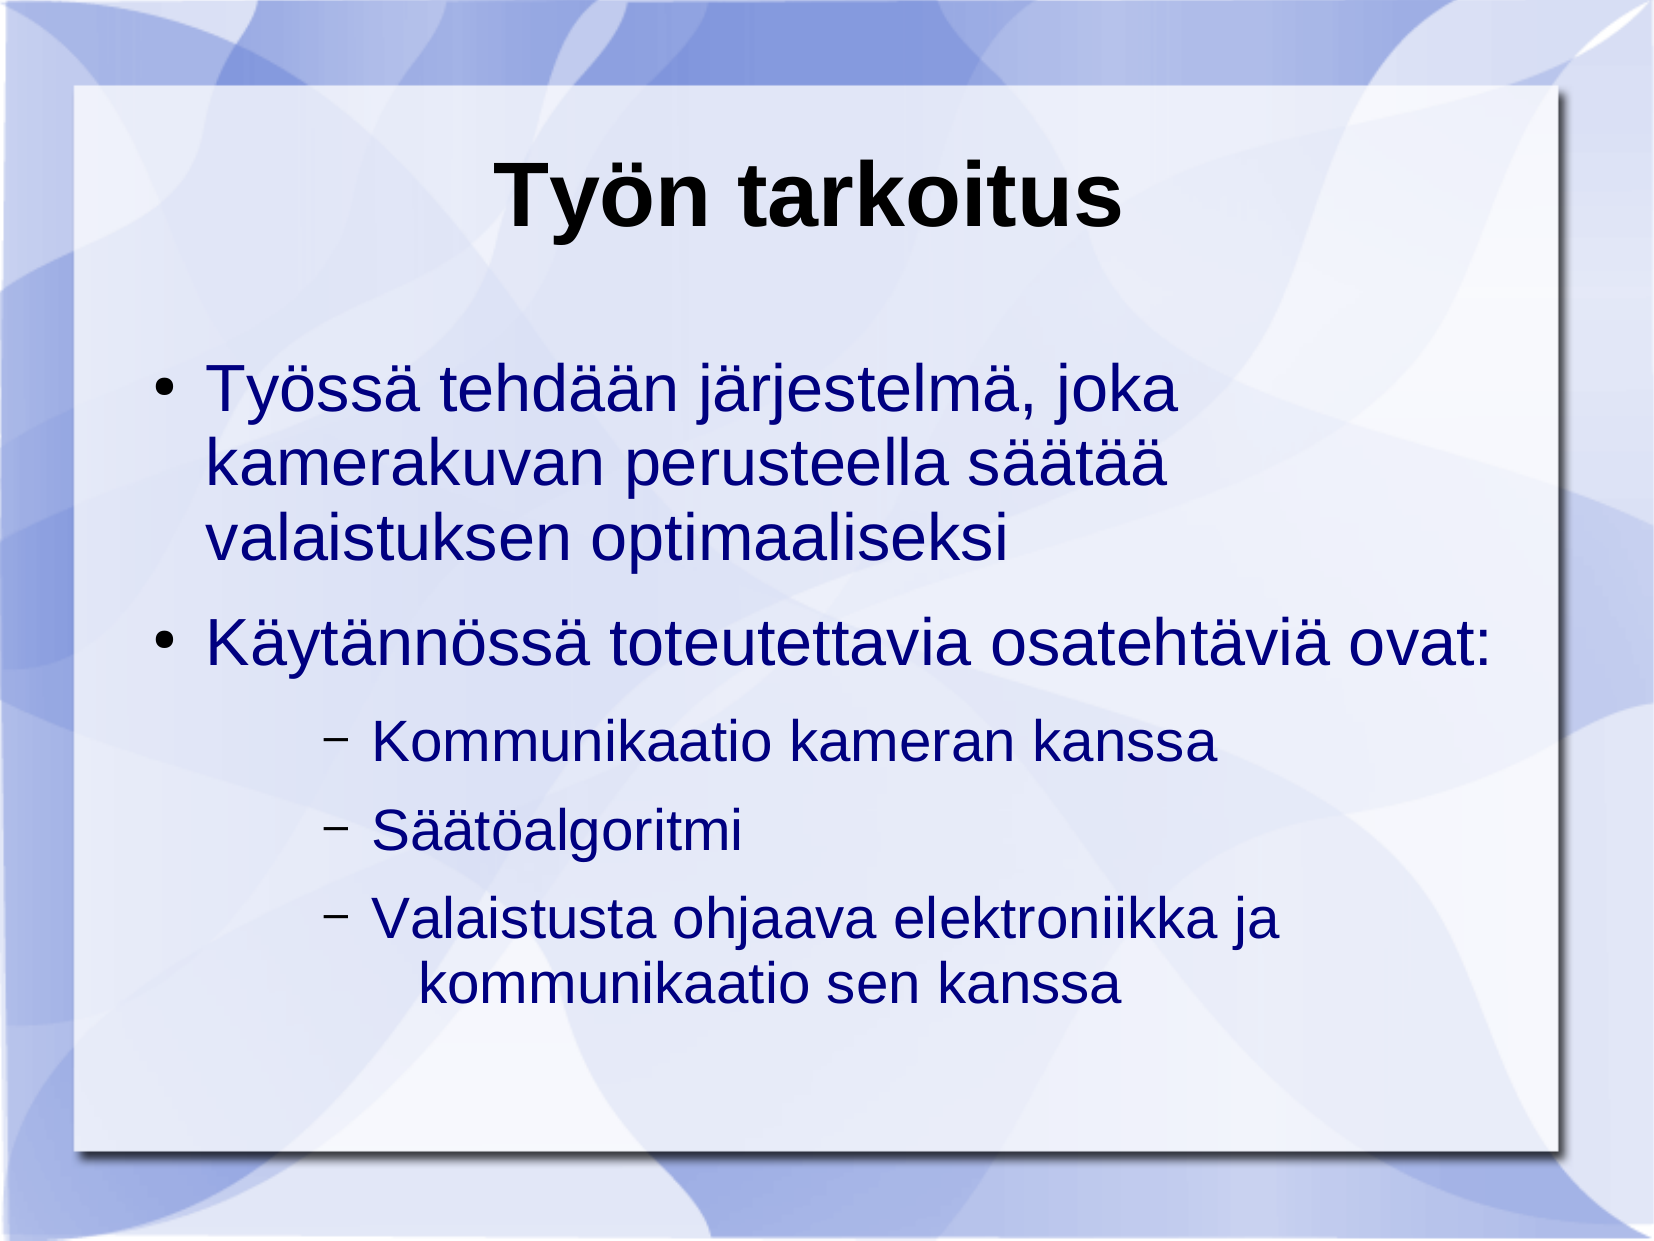

# Työn tarkoitus
Työssä tehdään järjestelmä, joka kamerakuvan perusteella säätää valaistuksen optimaaliseksi
Käytännössä toteutettavia osatehtäviä ovat:
Kommunikaatio kameran kanssa
Säätöalgoritmi
Valaistusta ohjaava elektroniikka ja kommunikaatio sen kanssa